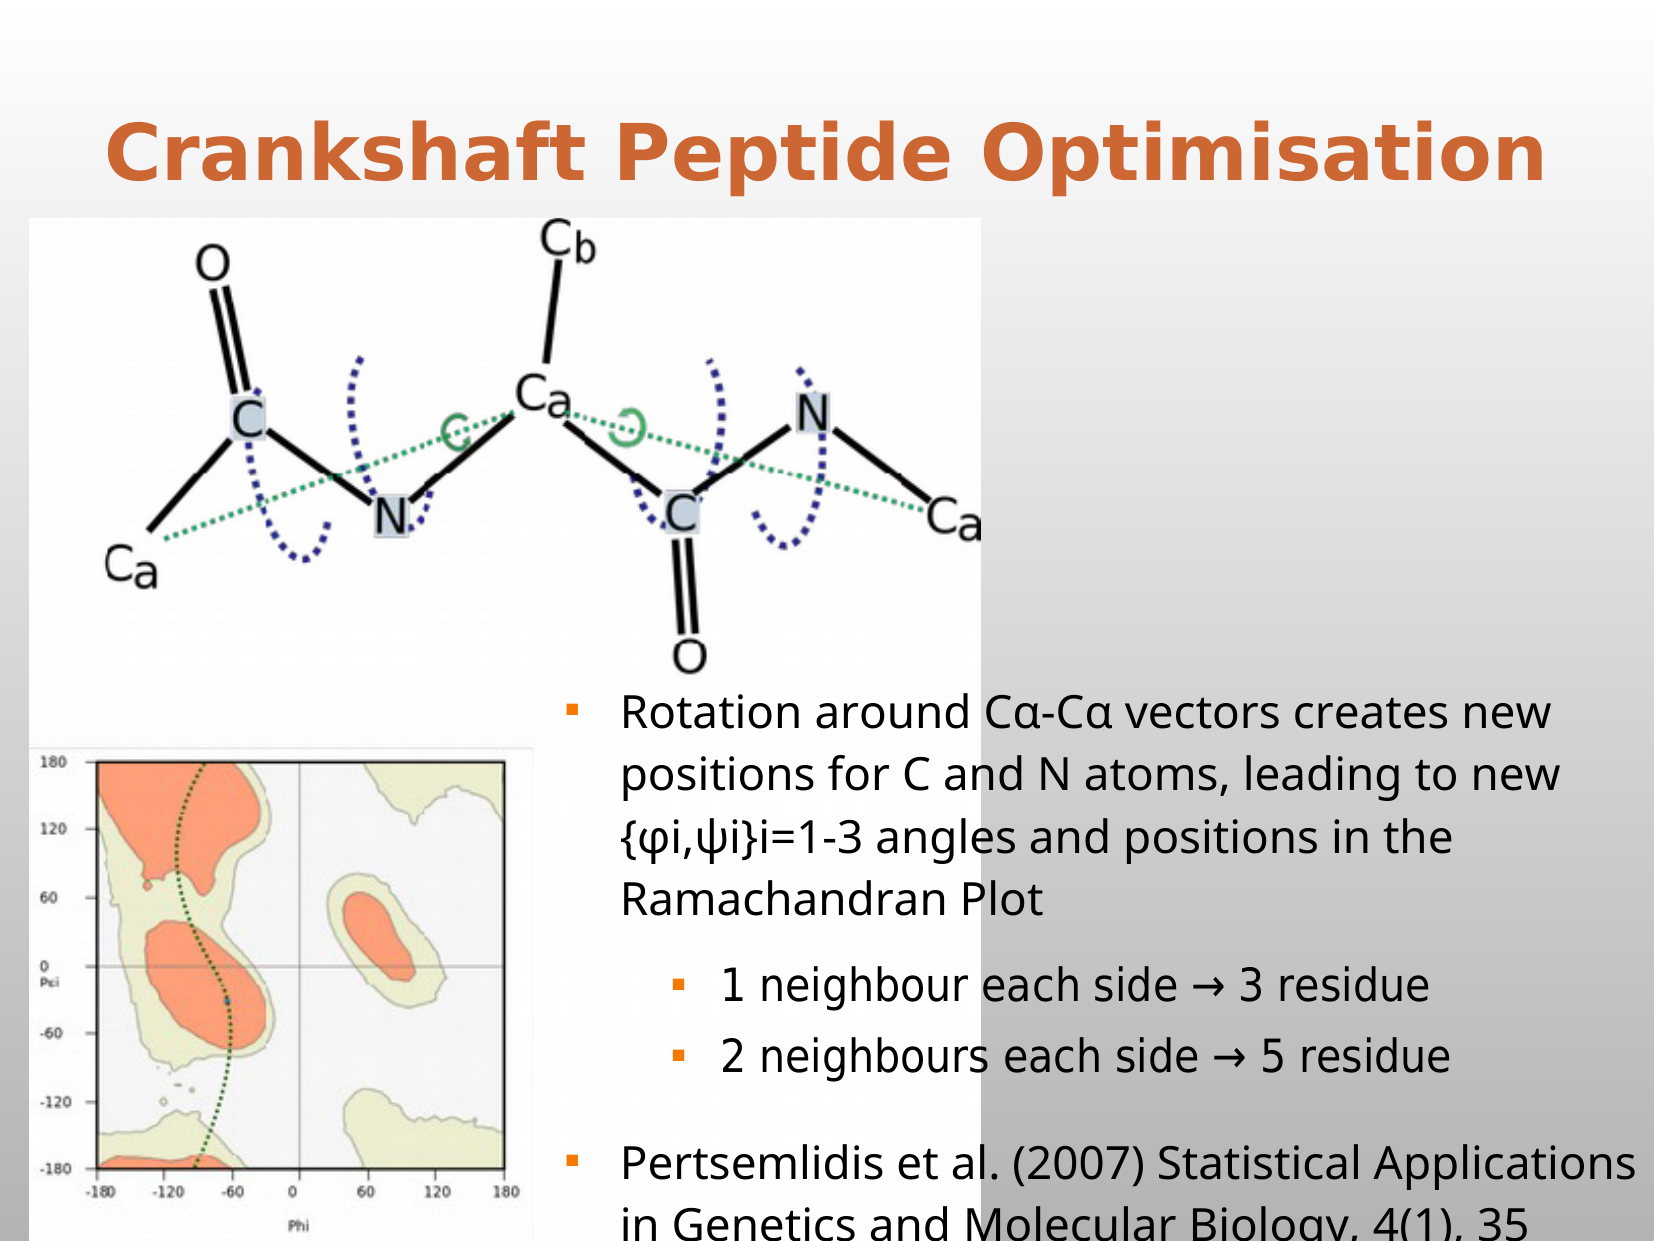

# Crankshaft Peptide Optimisation
Rotation around Cα-Cα vectors creates new positions for C and N atoms, leading to new {φi,ψi}i=1-3 angles and positions in the Ramachandran Plot
1 neighbour each side → 3 residue
2 neighbours each side → 5 residue
Pertsemlidis et al. (2007) Statistical Applications in Genetics and Molecular Biology, 4(1), 35
Useful discussions: Z. Otwinowski